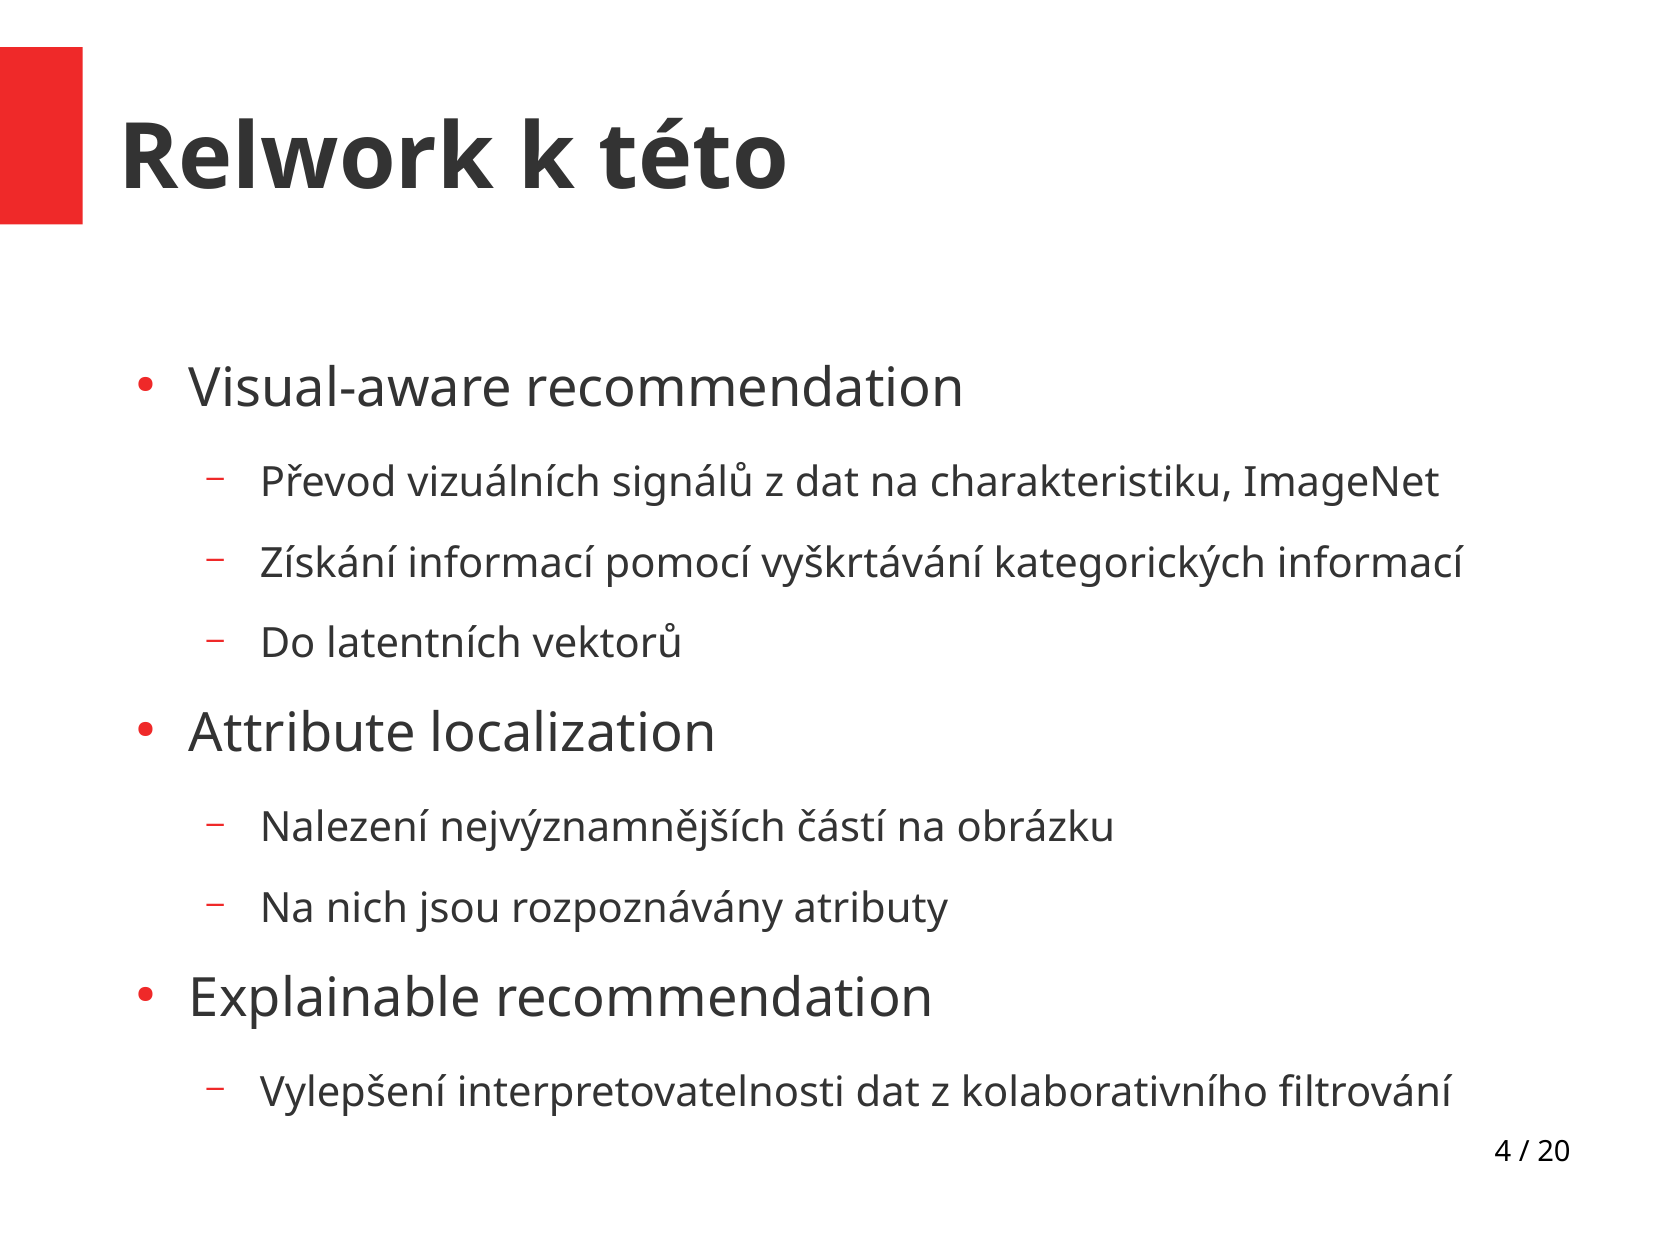

# Relwork k této
Visual-aware recommendation
Převod vizuálních signálů z dat na charakteristiku, ImageNet
Získání informací pomocí vyškrtávání kategorických informací
Do latentních vektorů
Attribute localization
Nalezení nejvýznamnějších částí na obrázku
Na nich jsou rozpoznávány atributy
Explainable recommendation
Vylepšení interpretovatelnosti dat z kolaborativního filtrování
4